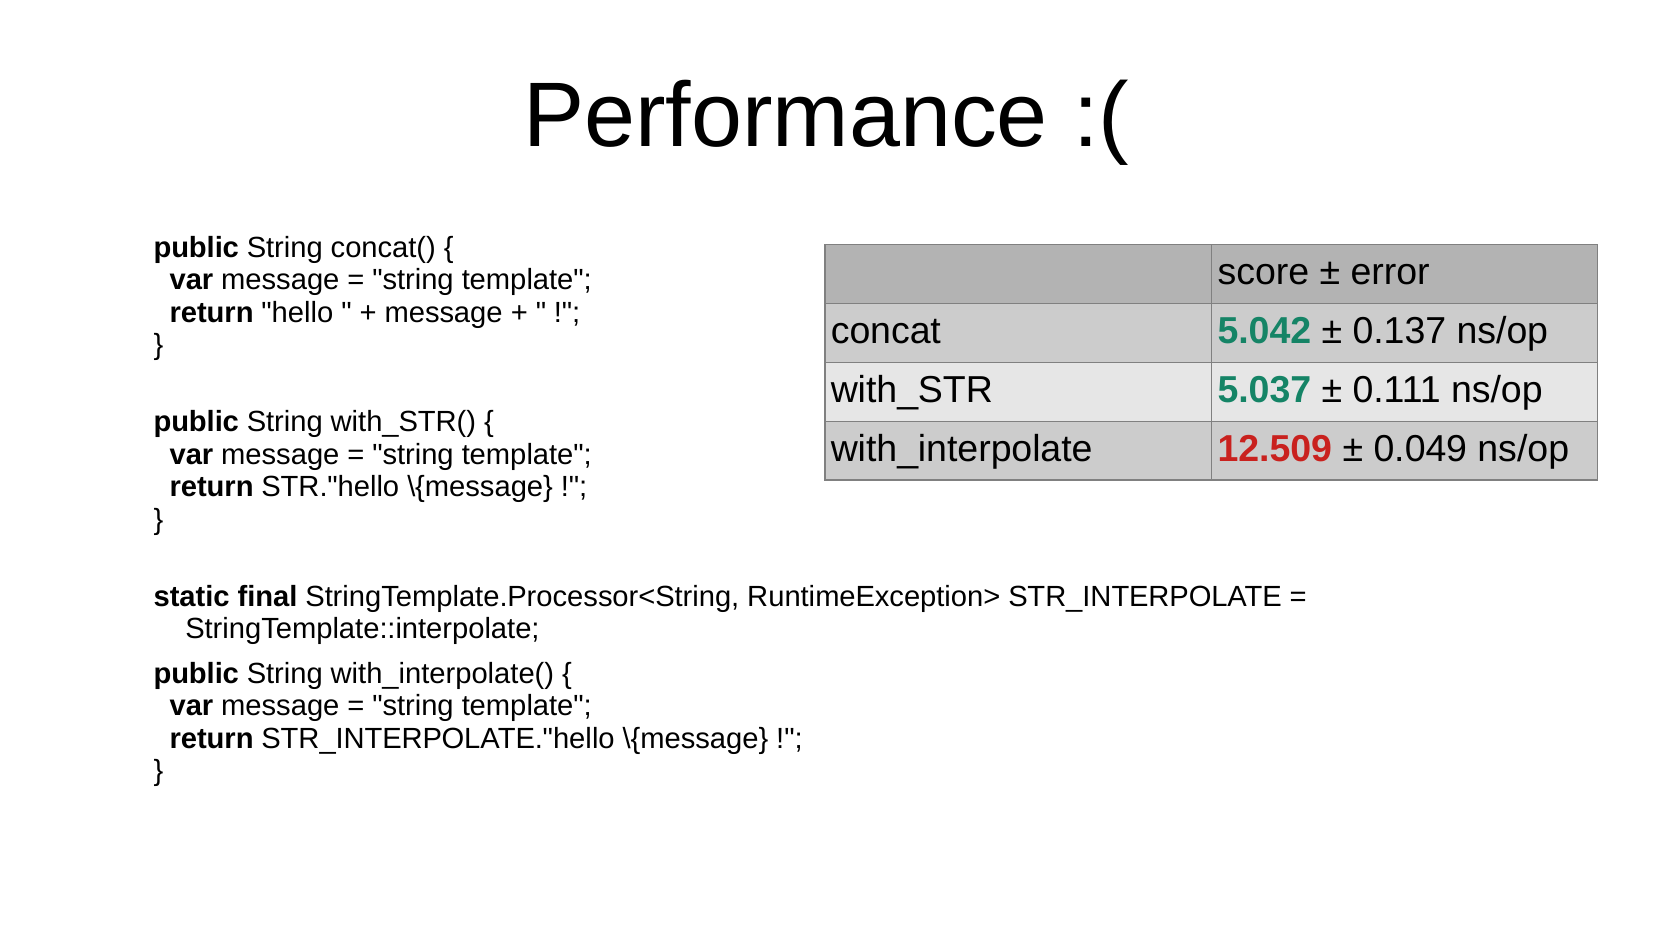

# Performance :(
public String concat() {
 var message = "string template";
 return "hello " + message + " !";
}
public String with_STR() {
 var message = "string template";
 return STR."hello \{message} !";
}
static final StringTemplate.Processor<String, RuntimeException> STR_INTERPOLATE =
 StringTemplate::interpolate;
public String with_interpolate() {
 var message = "string template";
 return STR_INTERPOLATE."hello \{message} !";
}
| | score ± error |
| --- | --- |
| concat | 5.042 ± 0.137 ns/op |
| with\_STR | 5.037 ± 0.111 ns/op |
| with\_interpolate | 12.509 ± 0.049 ns/op |